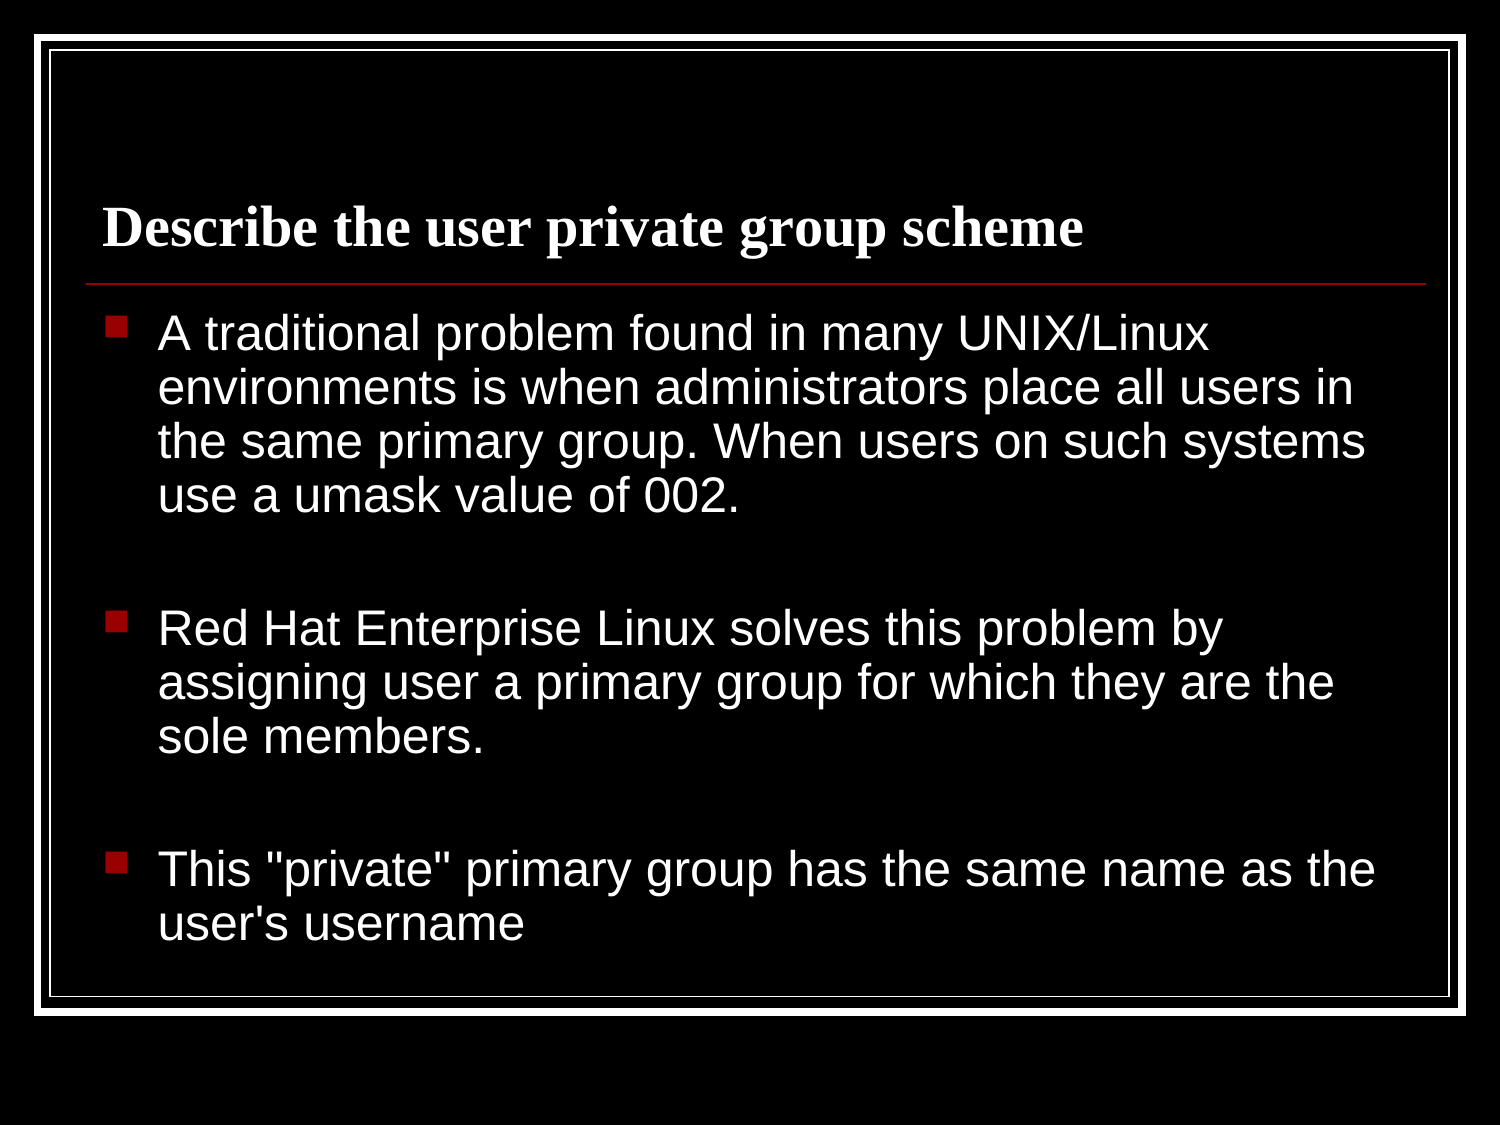

# Describe the user private group scheme
A traditional problem found in many UNIX/Linux environments is when administrators place all users in the same primary group. When users on such systems use a umask value of 002.
Red Hat Enterprise Linux solves this problem by assigning user a primary group for which they are the sole members.
This "private" primary group has the same name as the user's username